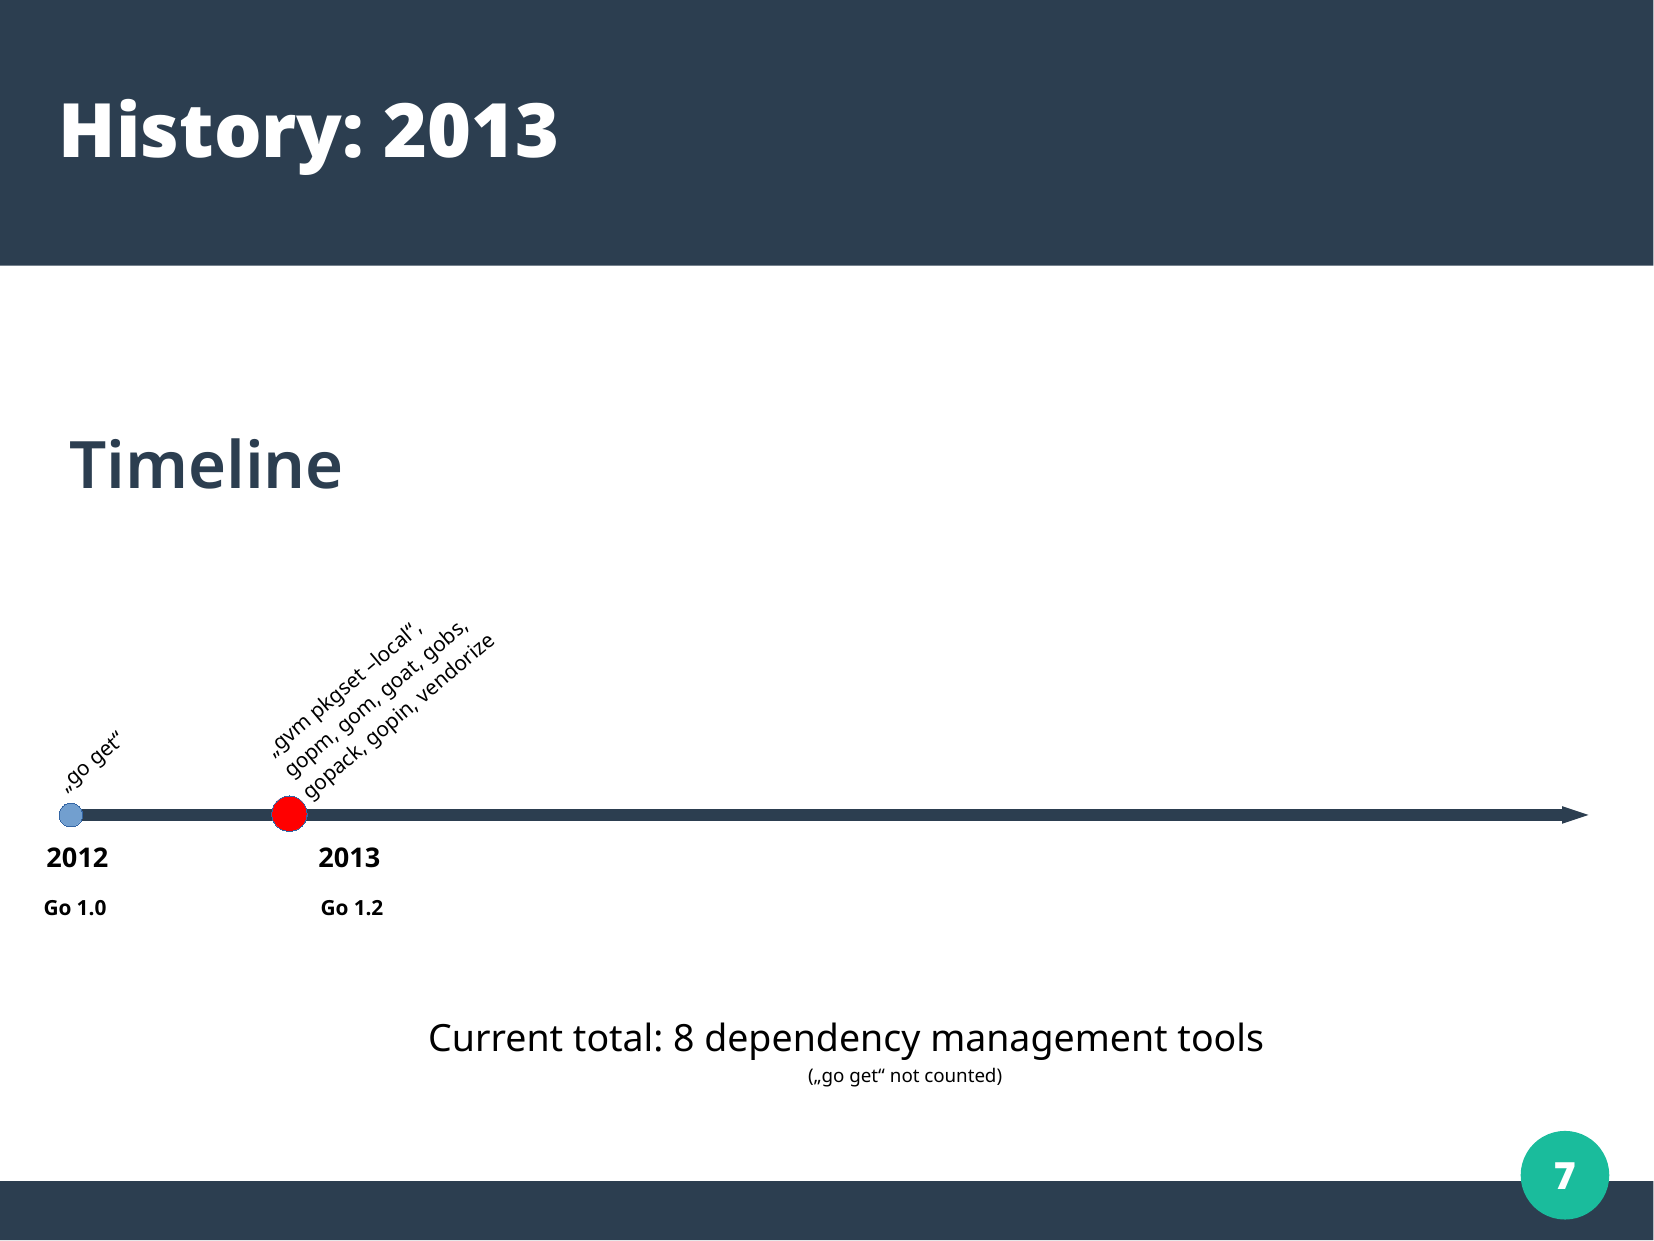

# History: 2013
Timeline
„gvm pkgset –local“,
gopm, gom, goat, gobs,
gopack, gopin, vendorize
„go get“
 2012 2013
 Go 1.0 Go 1.2
Current total: 8 dependency management tools
 („go get“ not counted)
7